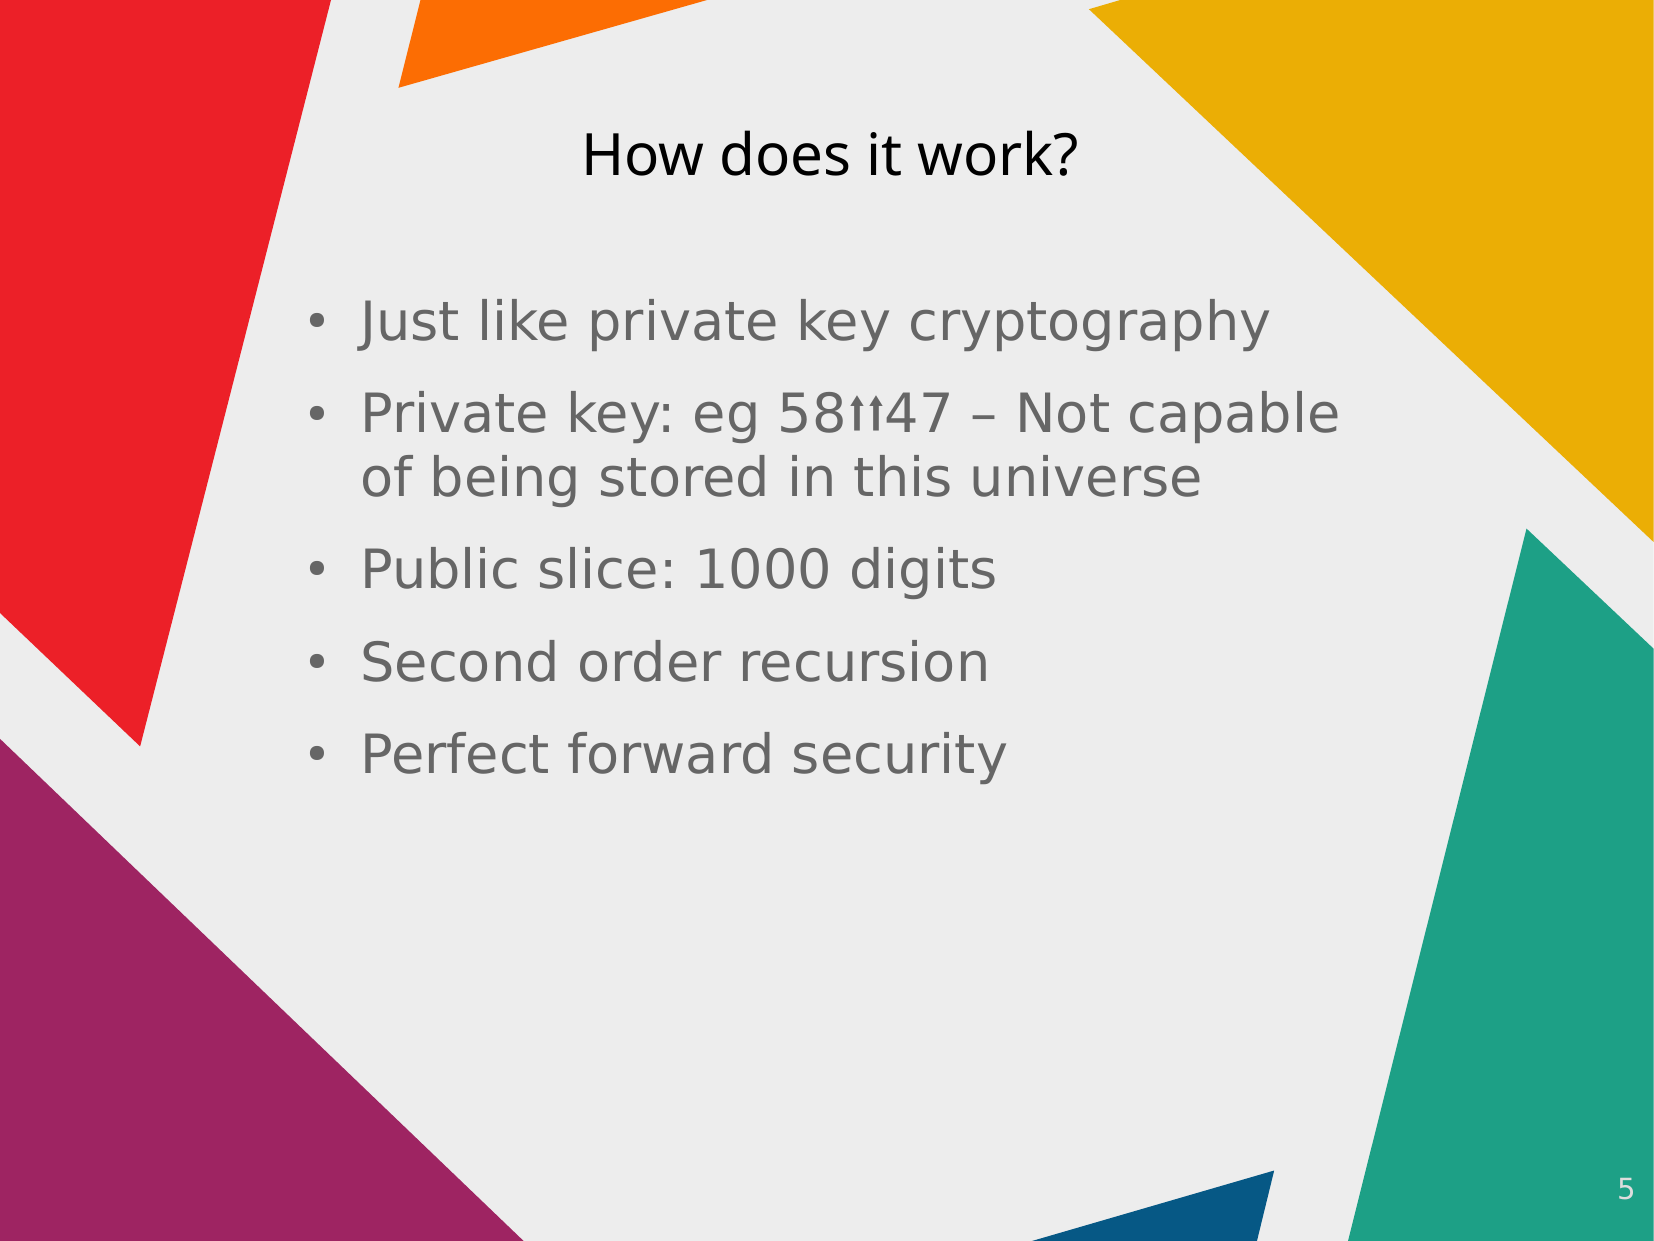

# How does it work?
Just like private key cryptography
Private key: eg 58⭡⭡47 – Not capable of being stored in this universe
Public slice: 1000 digits
Second order recursion
Perfect forward security
5